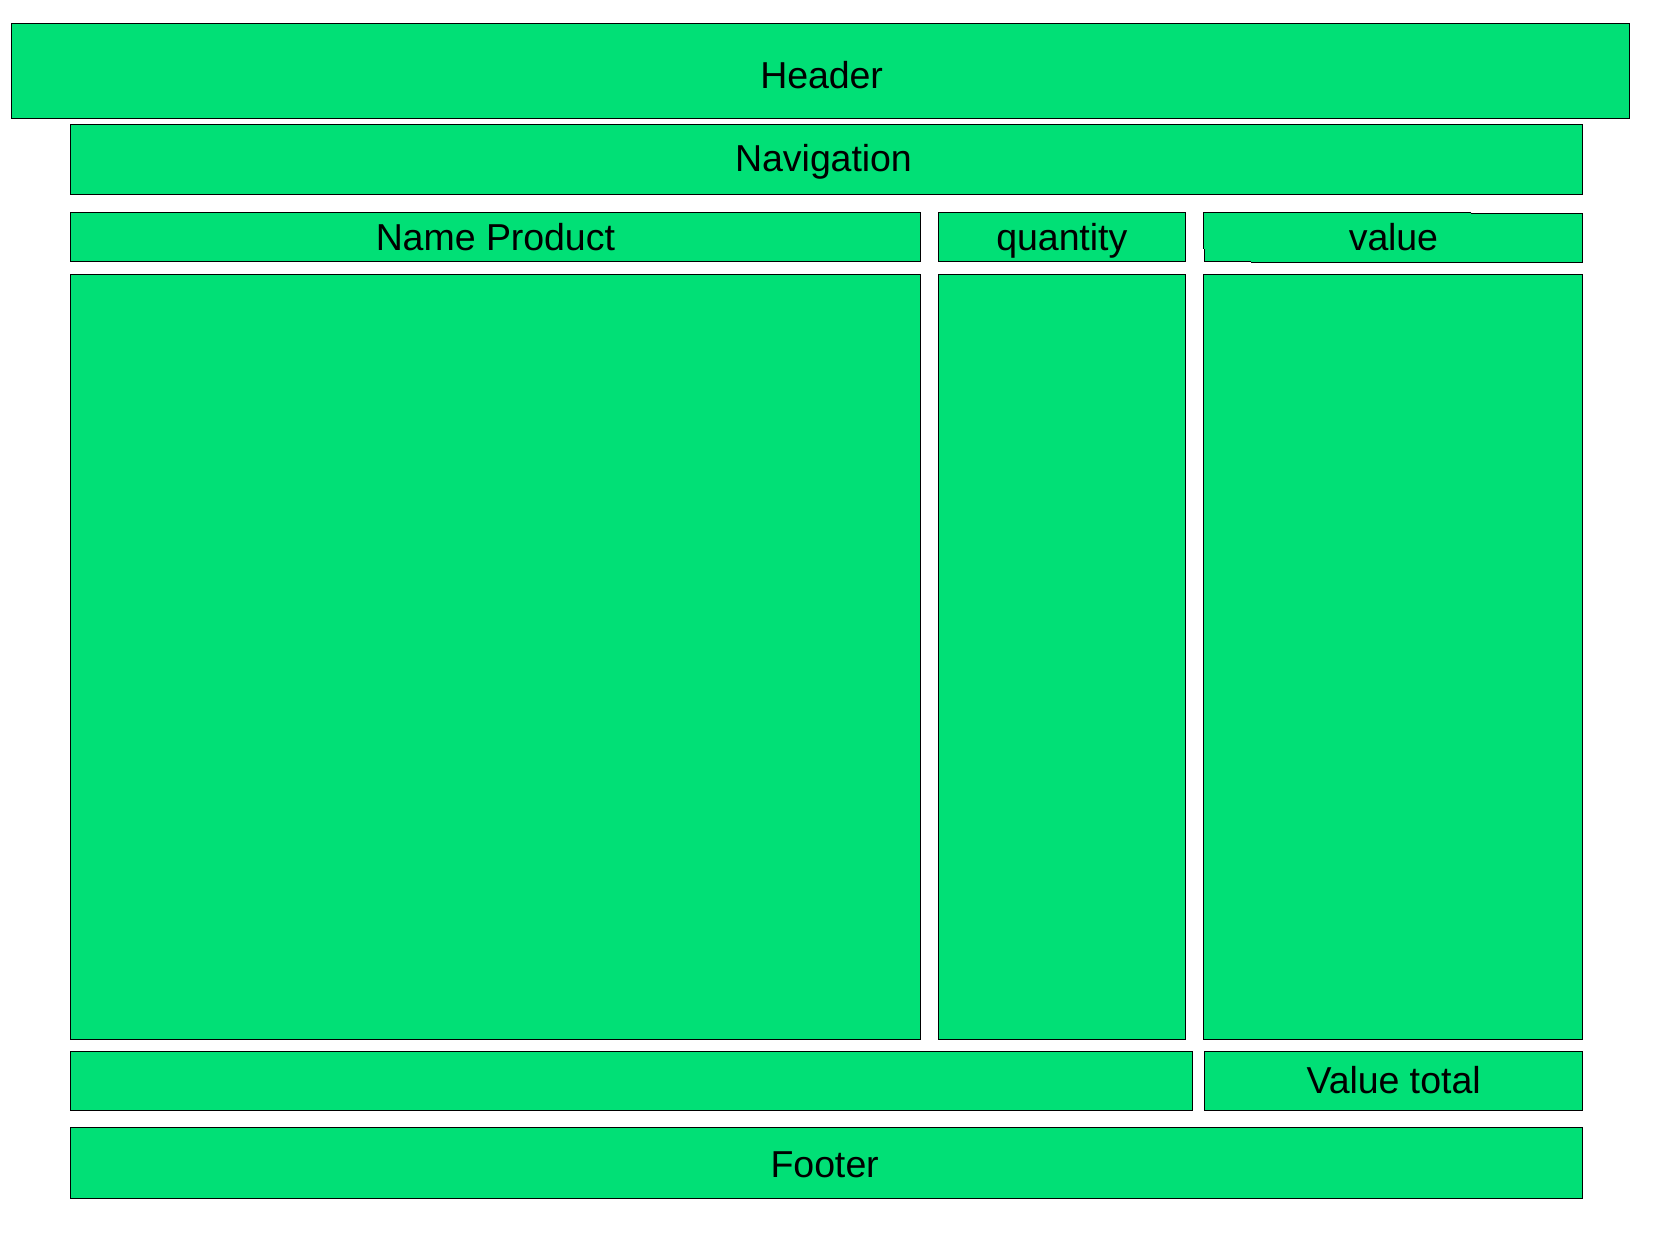

Header
Navigation
Name Product
quantity
value
Value total
Footer